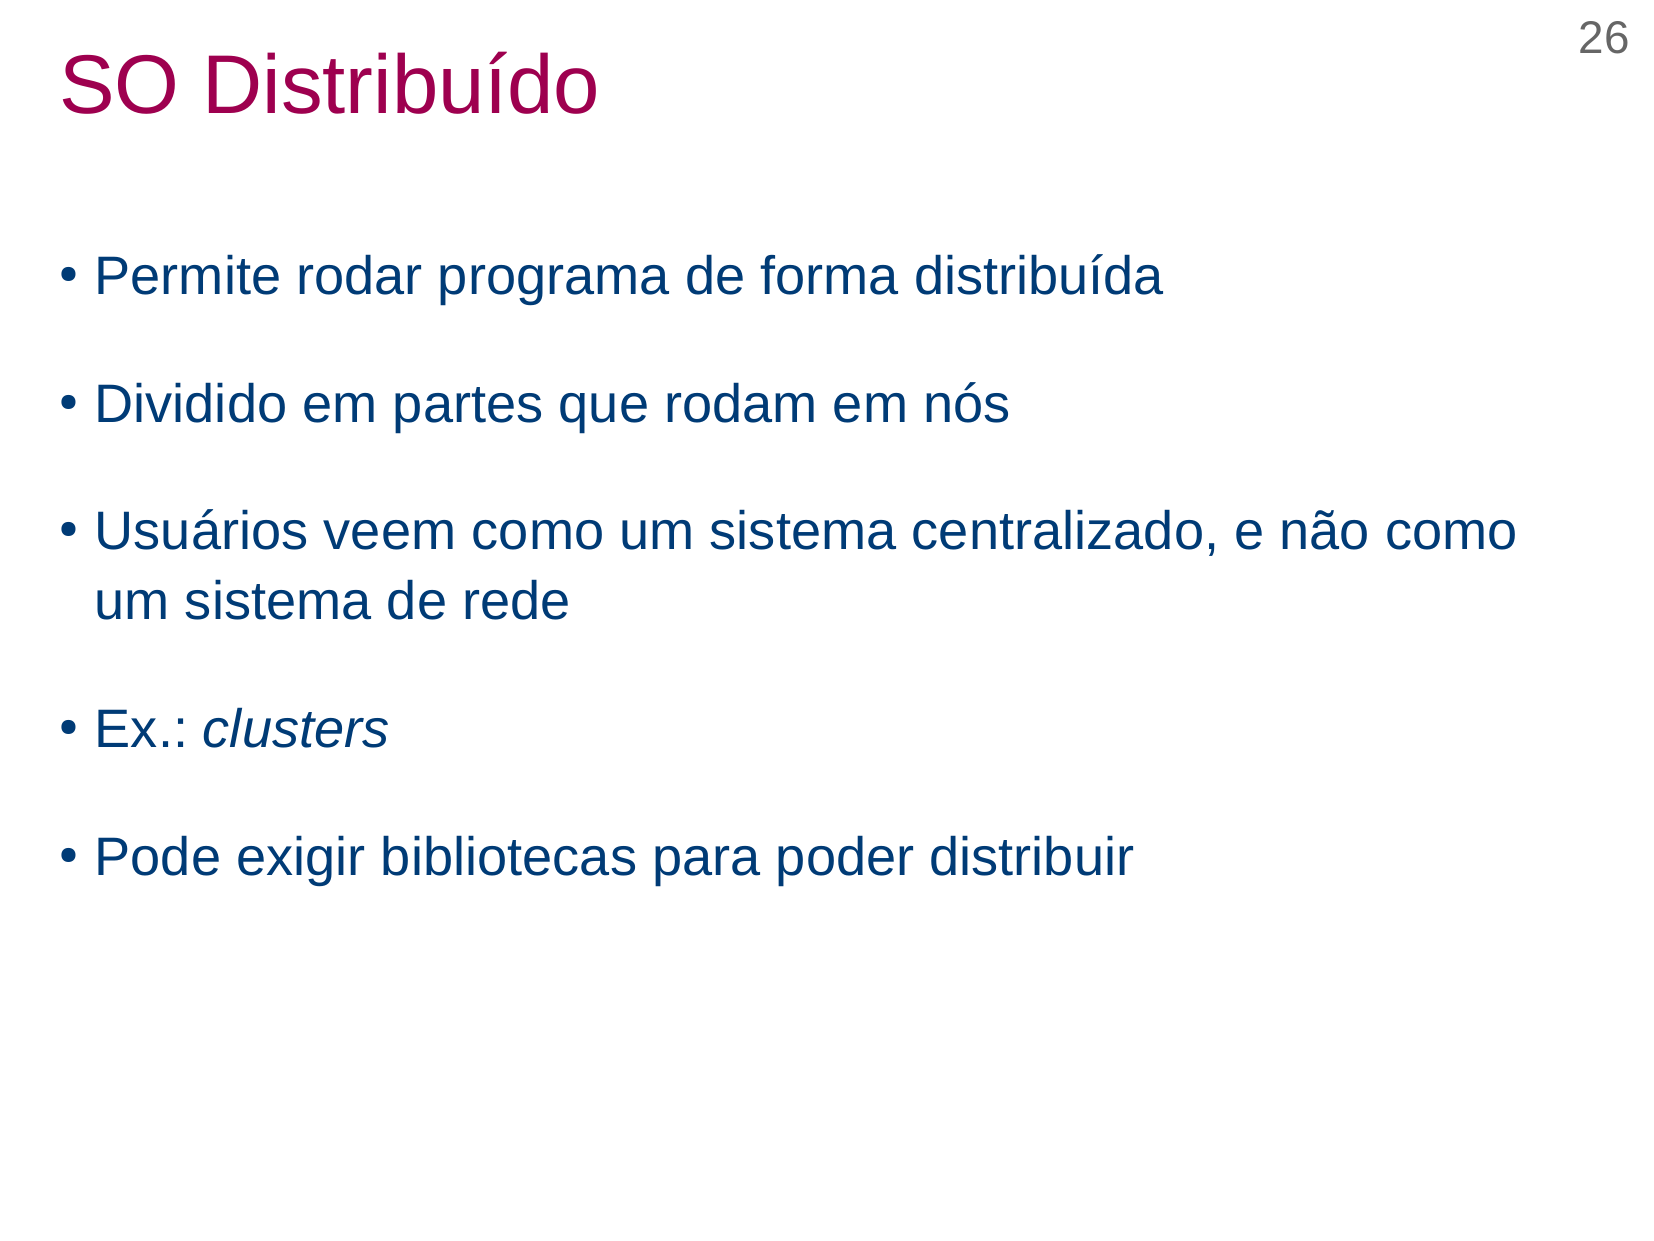

26
# SO Distribuído
Permite rodar programa de forma distribuída
Dividido em partes que rodam em nós
Usuários veem como um sistema centralizado, e não como um sistema de rede
Ex.: clusters
Pode exigir bibliotecas para poder distribuir